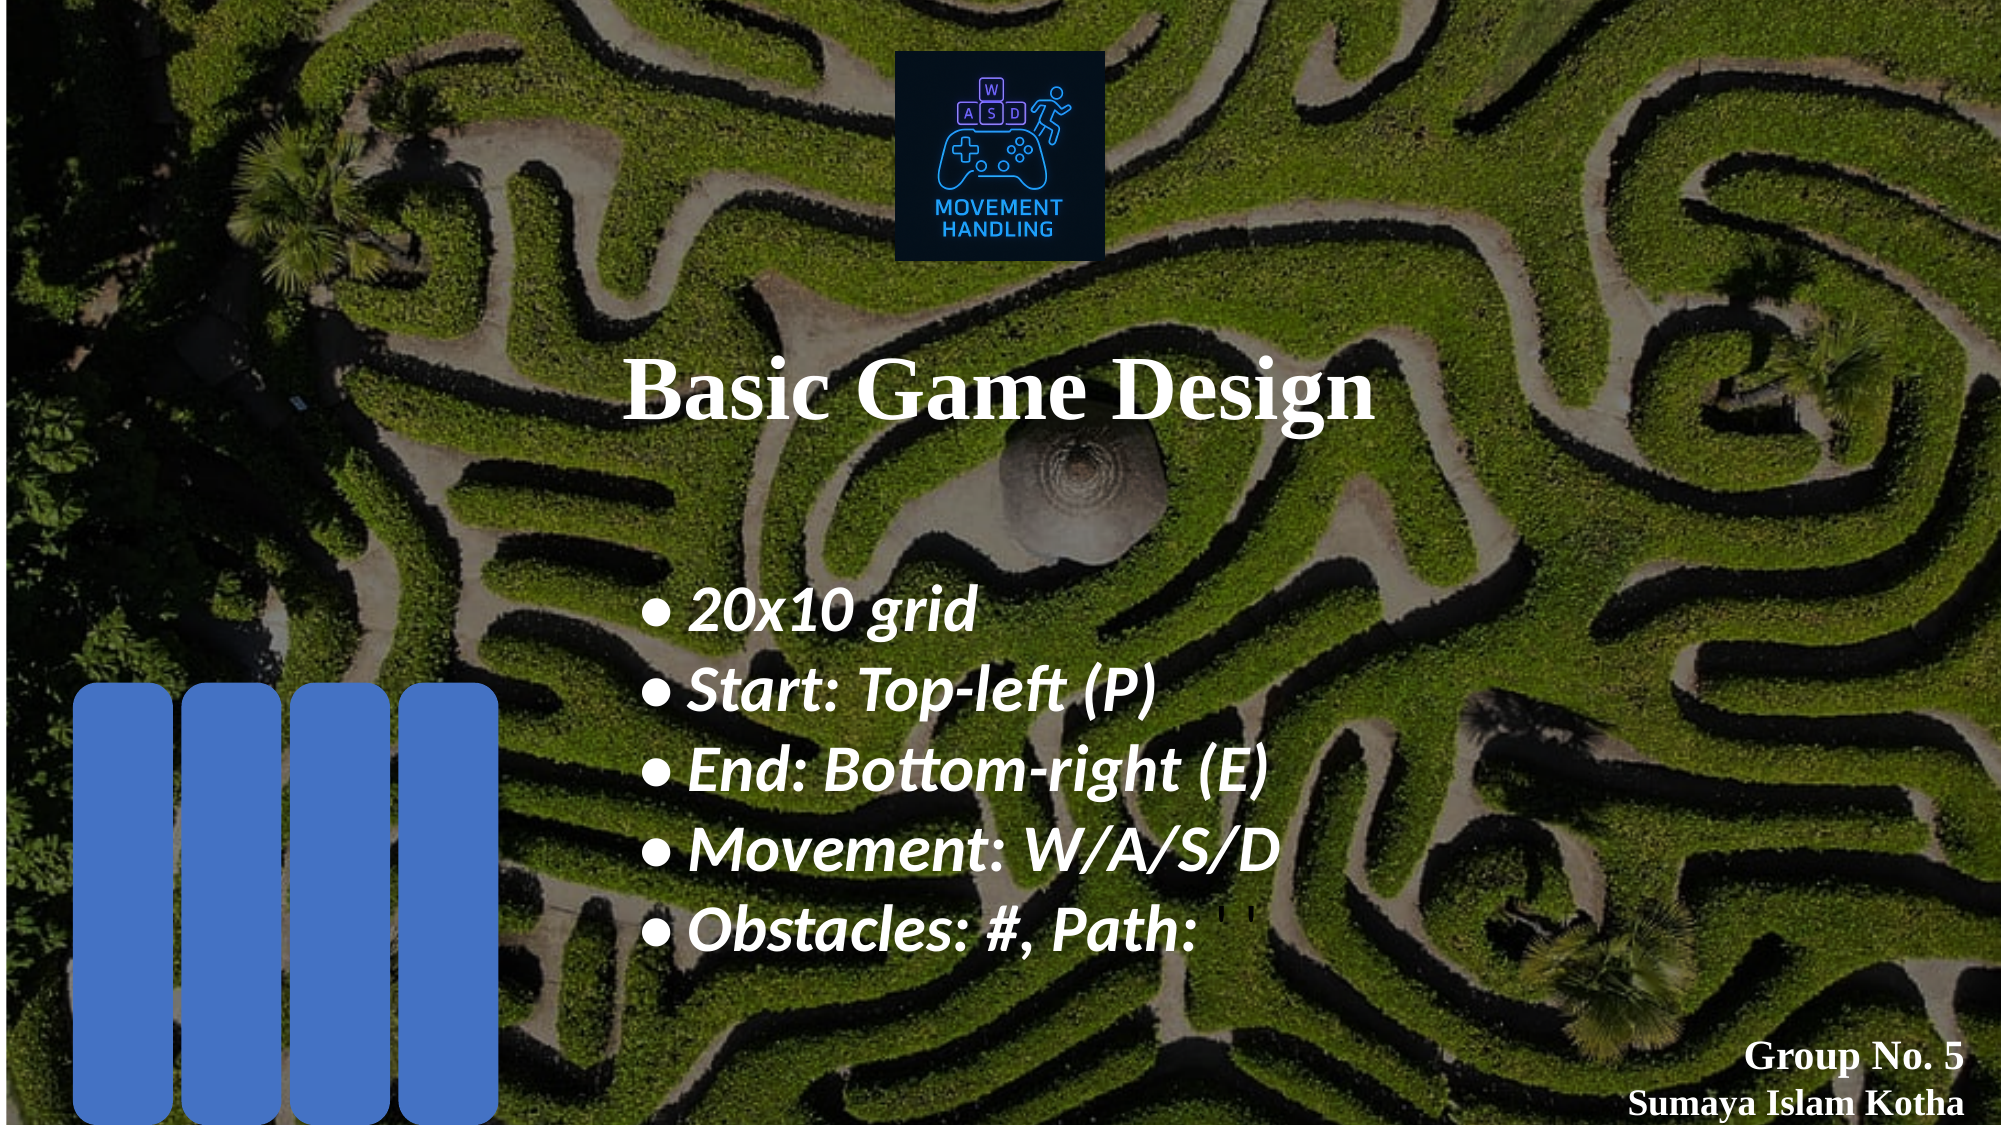

Basic Game Design
• 20x10 grid
• Start: Top-left (P)
• End: Bottom-right (E)
• Movement: W/A/S/D
• Obstacles: #, Path: ' '
Group No. 5
Sumaya Islam Kotha